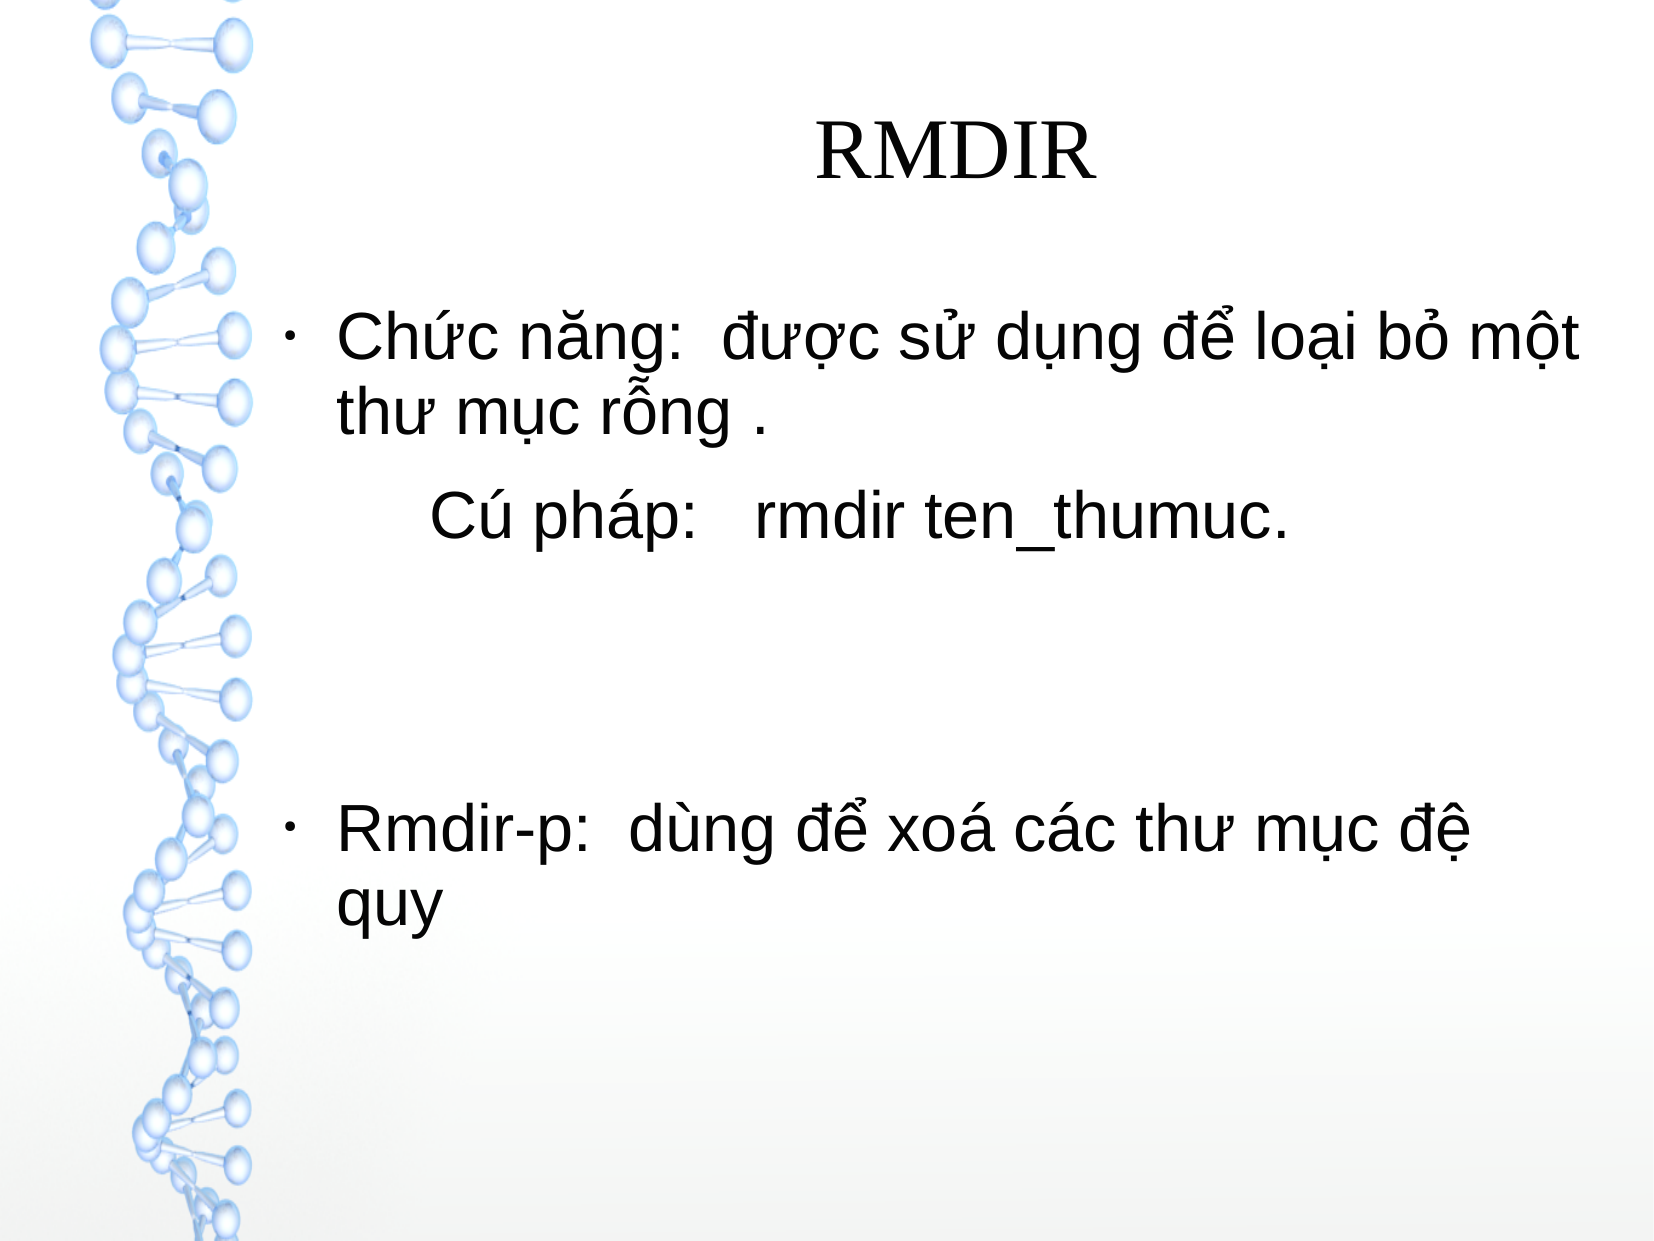

# RMDIR
Chức năng: được sử dụng để loại bỏ một thư mục rỗng .
 Cú pháp: rmdir ten_thumuc.
Rmdir-p: dùng để xoá các thư mục đệ quy